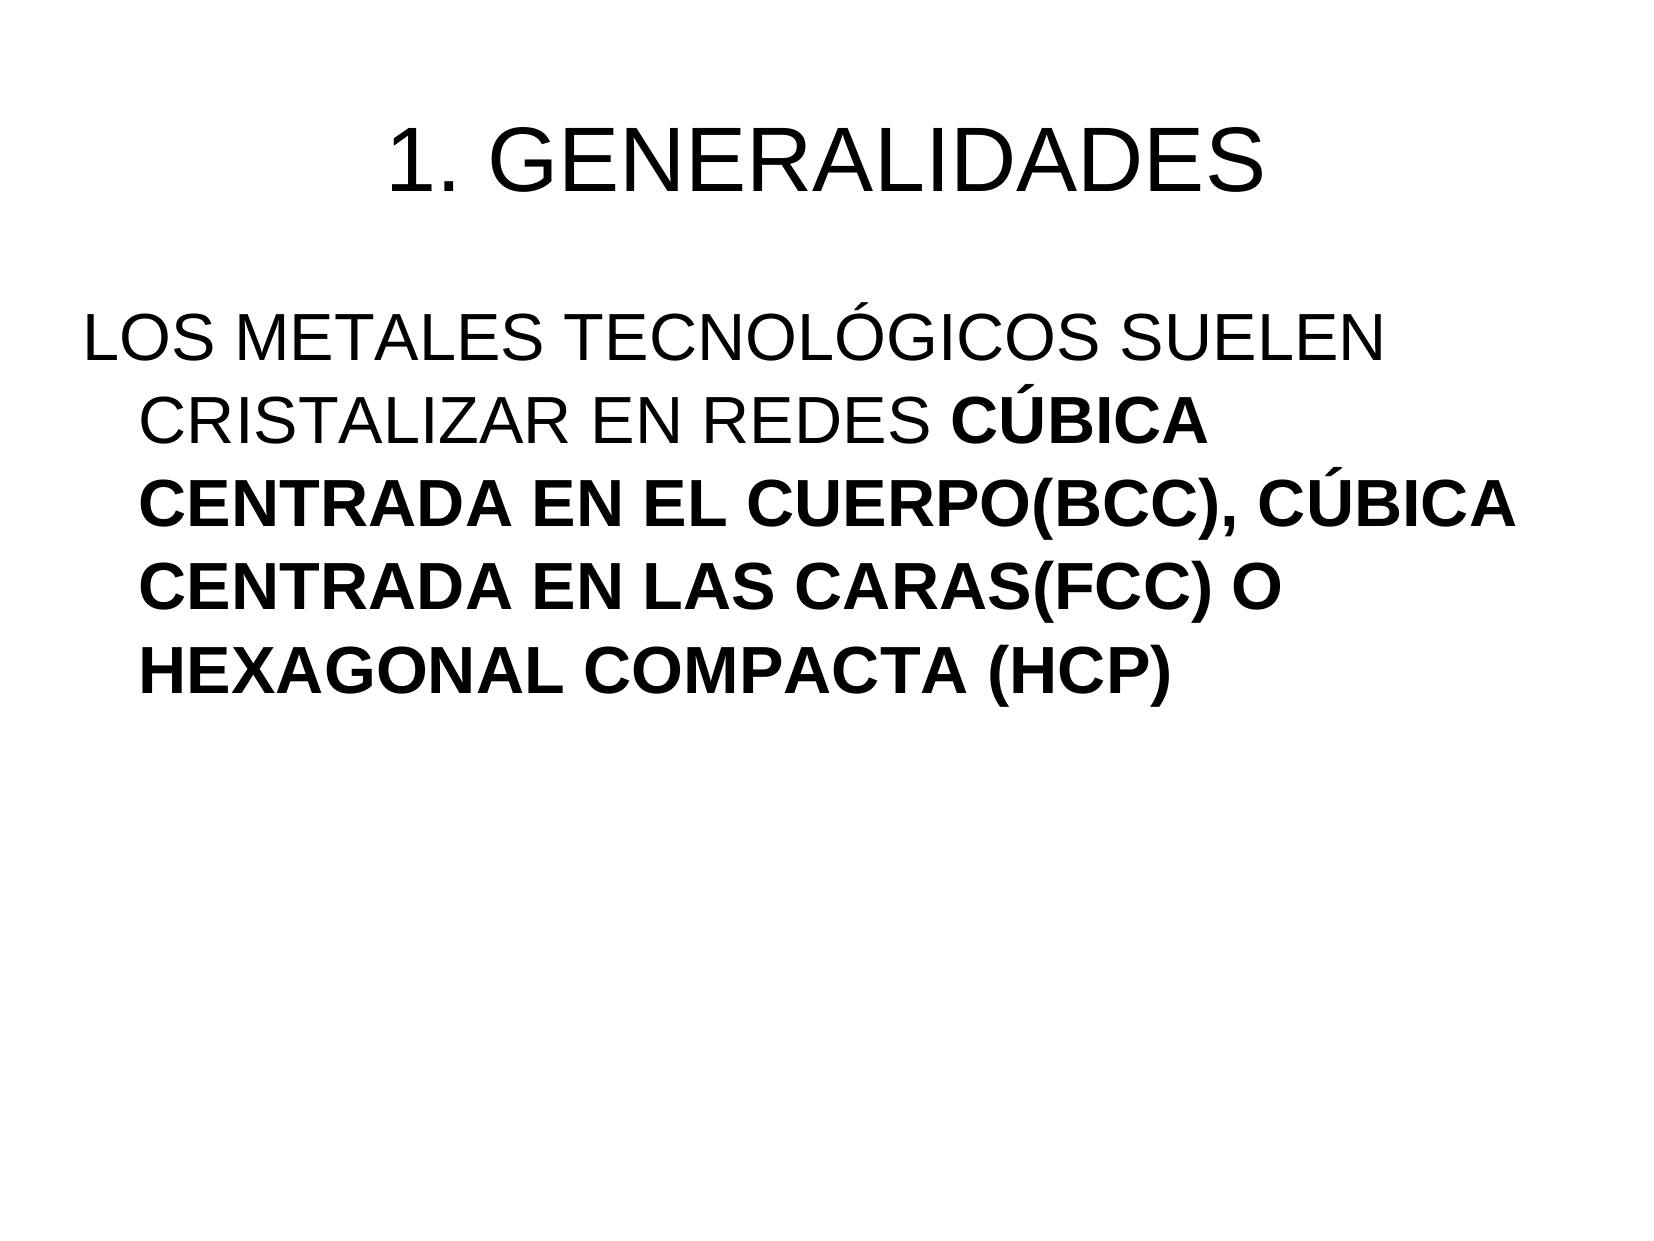

# 1. GENERALIDADES
LOS METALES TECNOLÓGICOS SUELEN CRISTALIZAR EN REDES CÚBICA CENTRADA EN EL CUERPO(BCC), CÚBICA CENTRADA EN LAS CARAS(FCC) O HEXAGONAL COMPACTA (HCP)